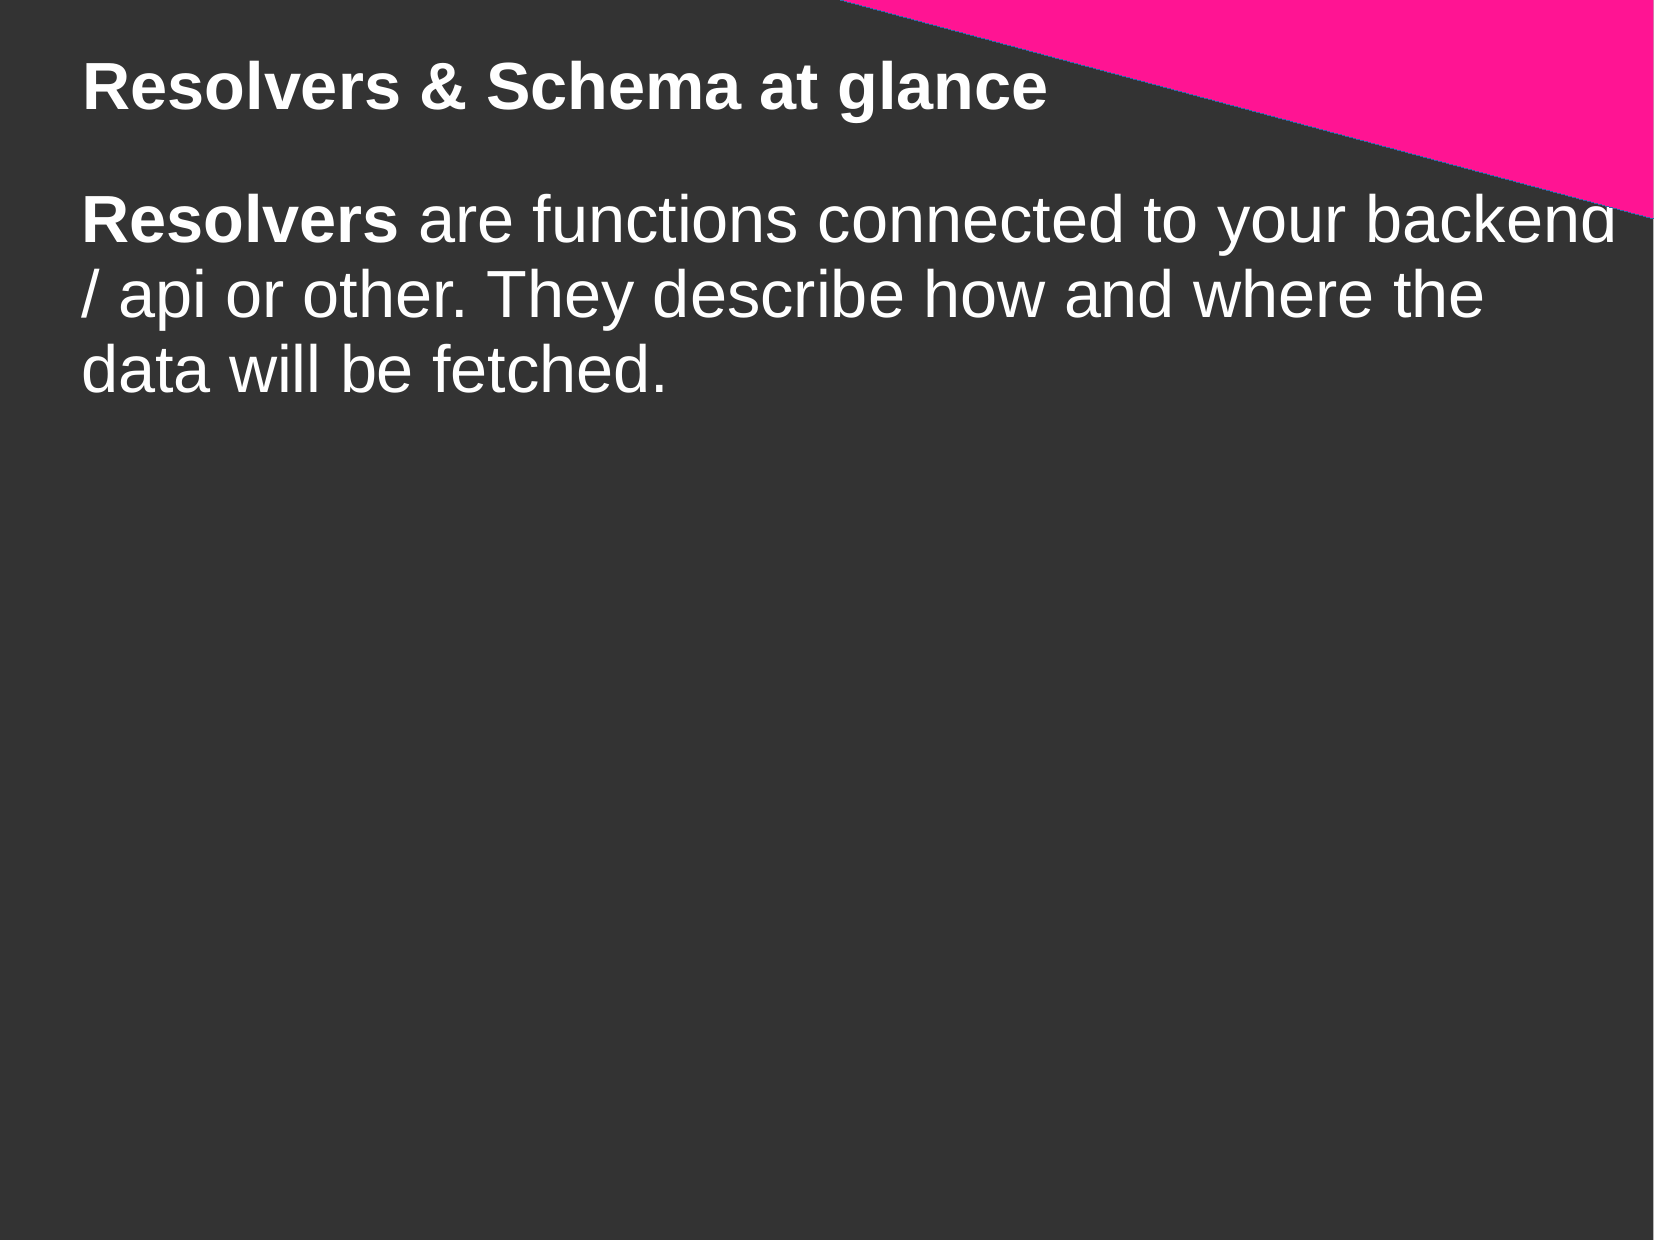

# Resolvers & Schema at glance
Resolvers are functions connected to your backend / api or other. They describe how and where the data will be fetched.